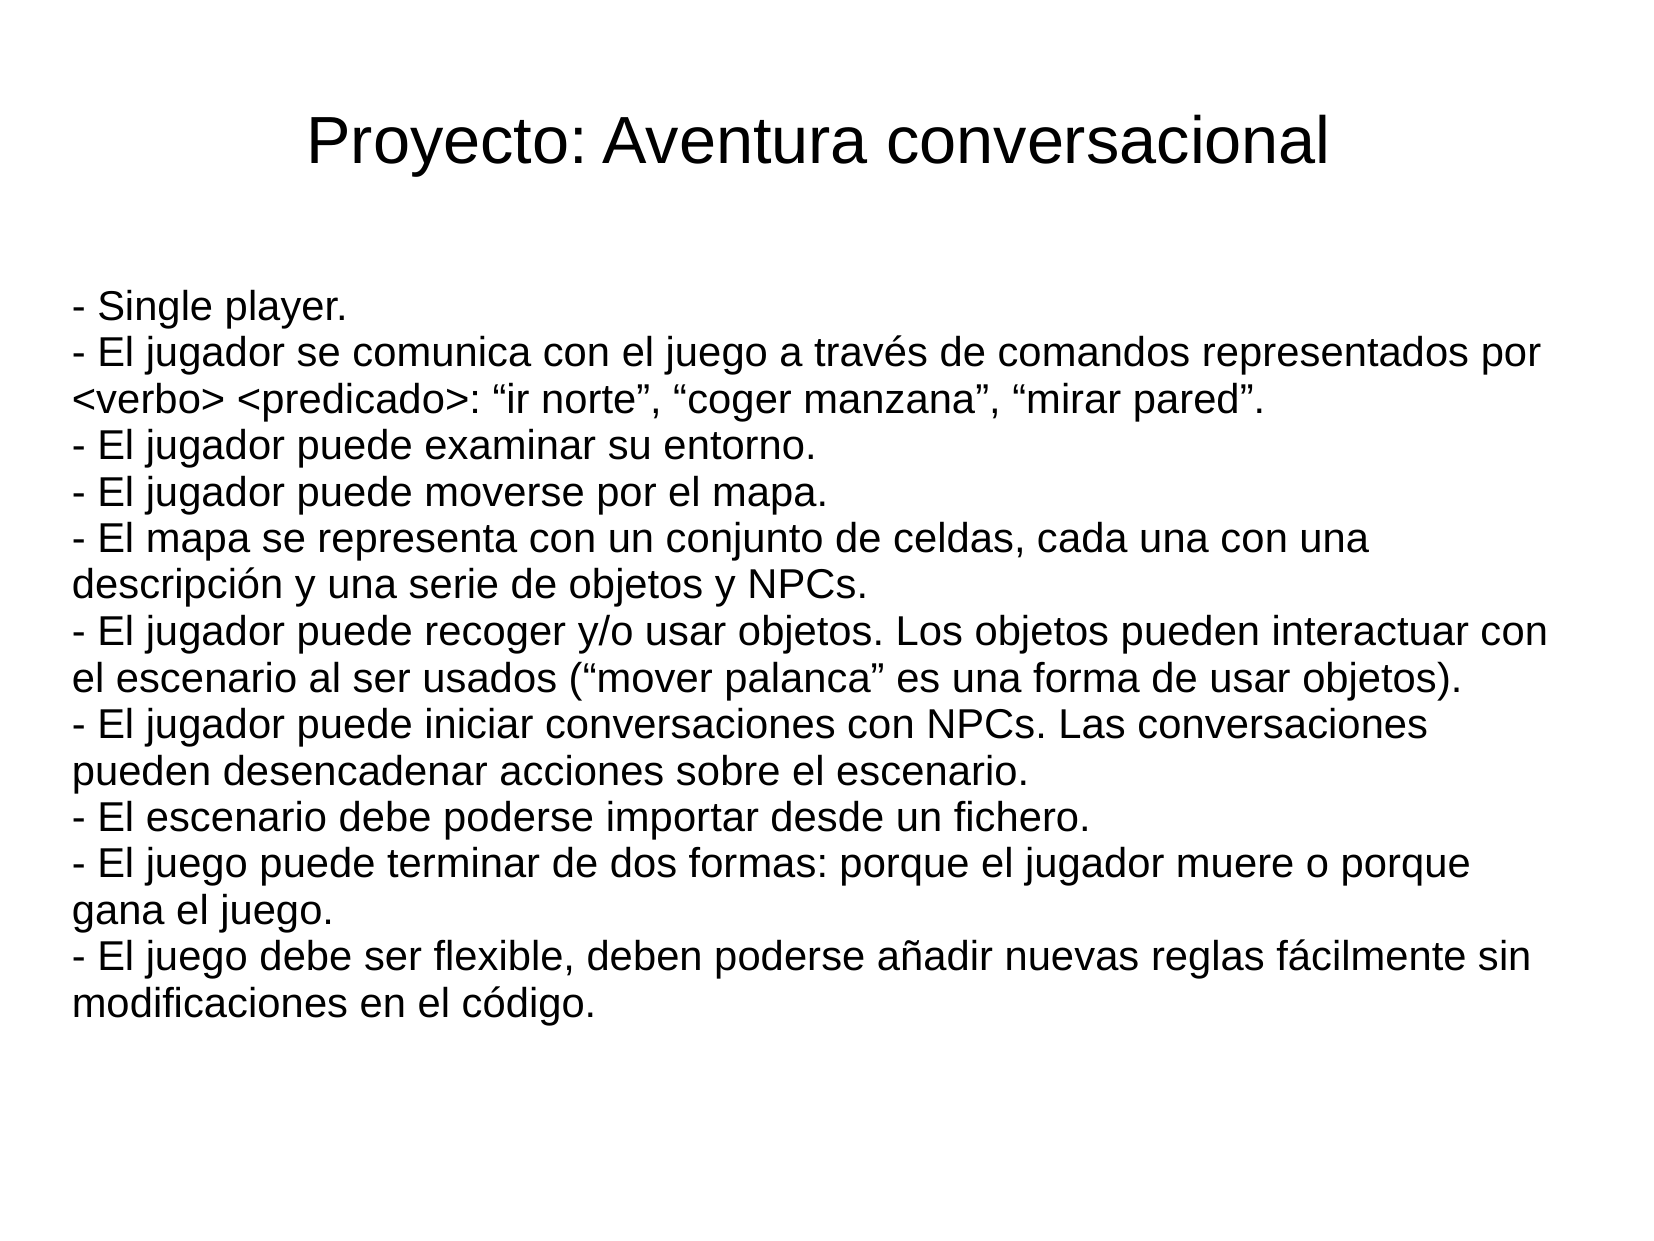

# Proyecto: Aventura conversacional
- Single player.
- El jugador se comunica con el juego a través de comandos representados por <verbo> <predicado>: “ir norte”, “coger manzana”, “mirar pared”.
- El jugador puede examinar su entorno.
- El jugador puede moverse por el mapa.
- El mapa se representa con un conjunto de celdas, cada una con una descripción y una serie de objetos y NPCs.
- El jugador puede recoger y/o usar objetos. Los objetos pueden interactuar con el escenario al ser usados (“mover palanca” es una forma de usar objetos).
- El jugador puede iniciar conversaciones con NPCs. Las conversaciones pueden desencadenar acciones sobre el escenario.
- El escenario debe poderse importar desde un fichero.
- El juego puede terminar de dos formas: porque el jugador muere o porque gana el juego.
- El juego debe ser flexible, deben poderse añadir nuevas reglas fácilmente sin modificaciones en el código.